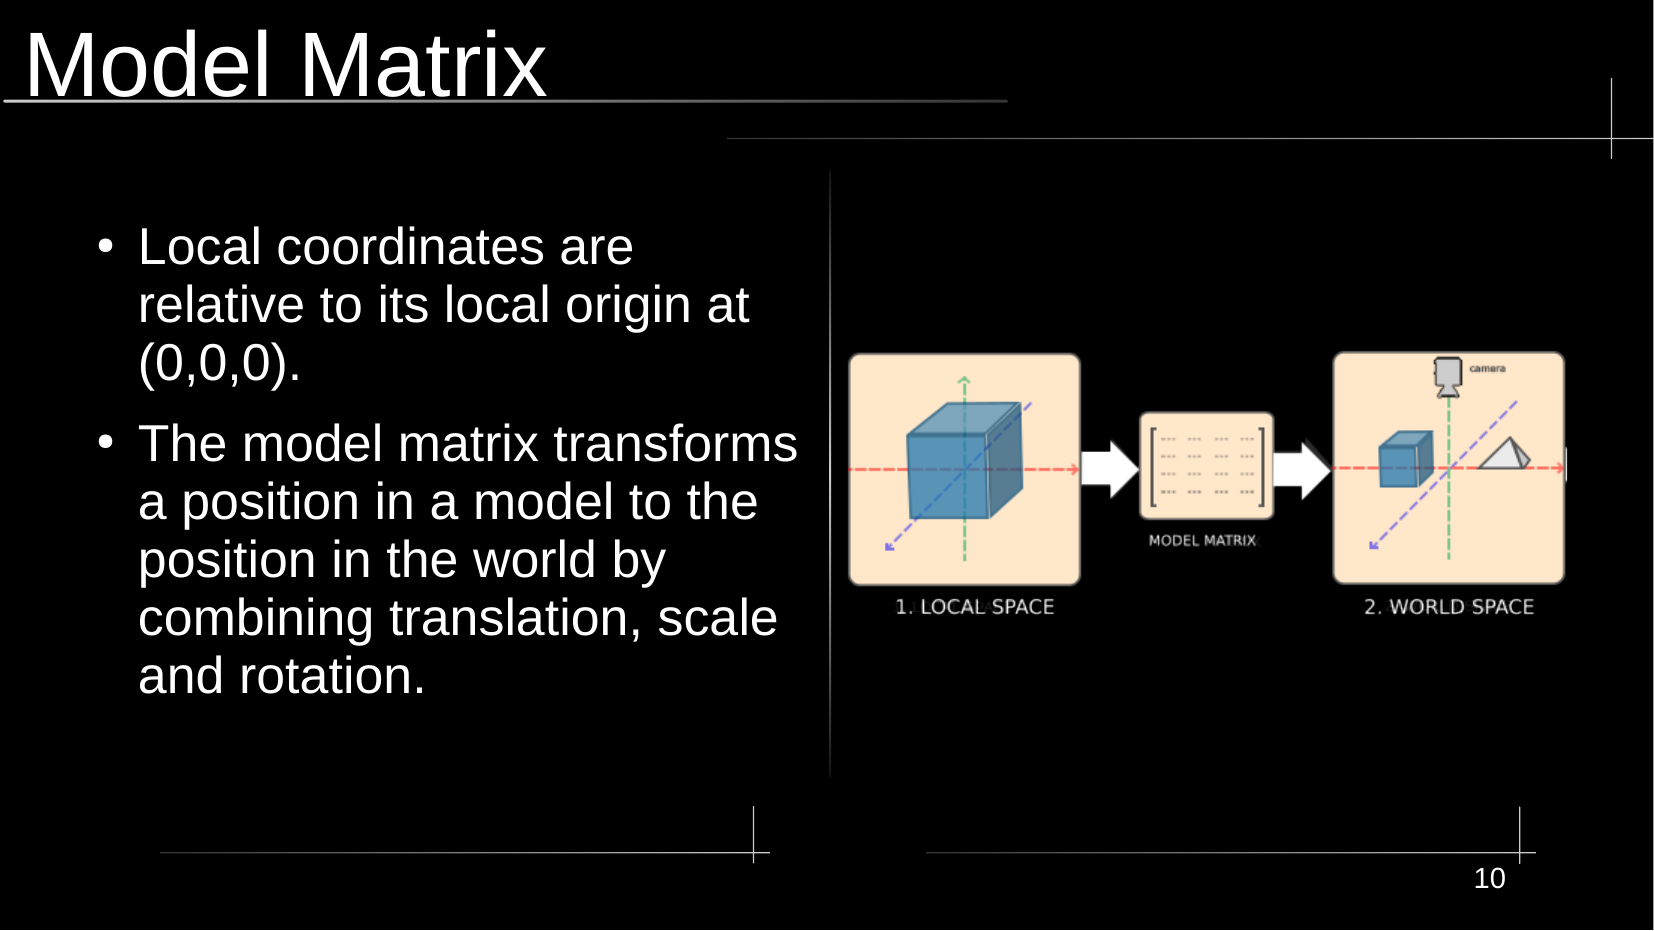

# Model Matrix
Local coordinates are relative to its local origin at (0,0,0).
The model matrix transforms a position in a model to the position in the world by combining translation, scale and rotation.
10